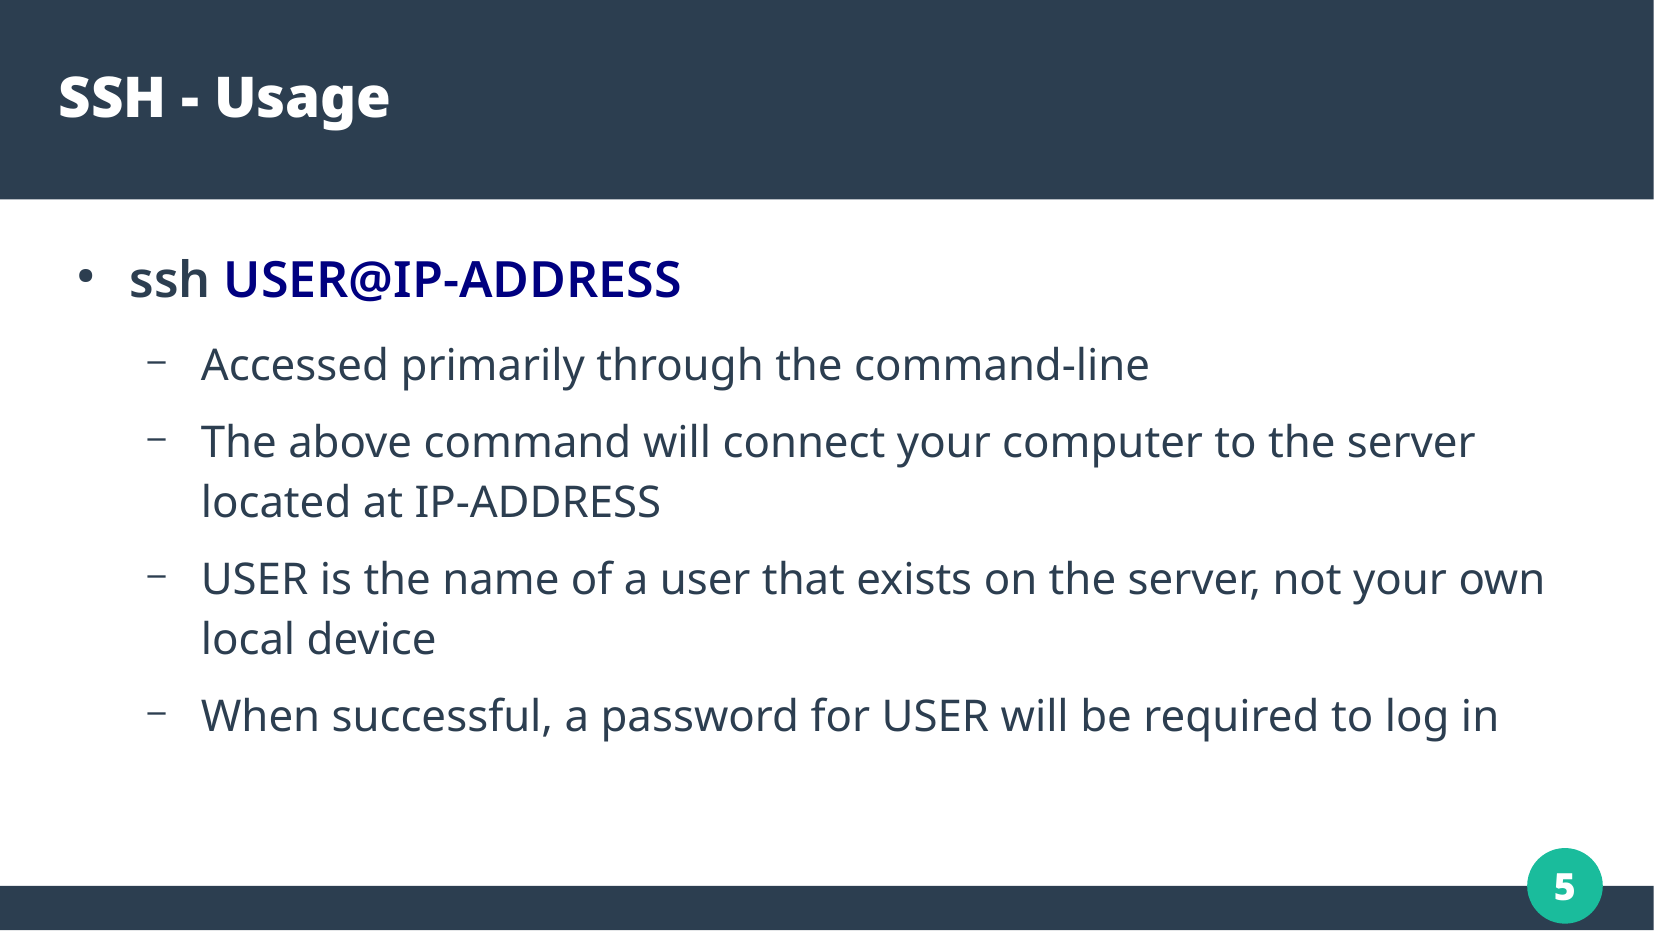

# SSH - Usage
ssh USER@IP-ADDRESS
Accessed primarily through the command-line
The above command will connect your computer to the server located at IP-ADDRESS
USER is the name of a user that exists on the server, not your own local device
When successful, a password for USER will be required to log in